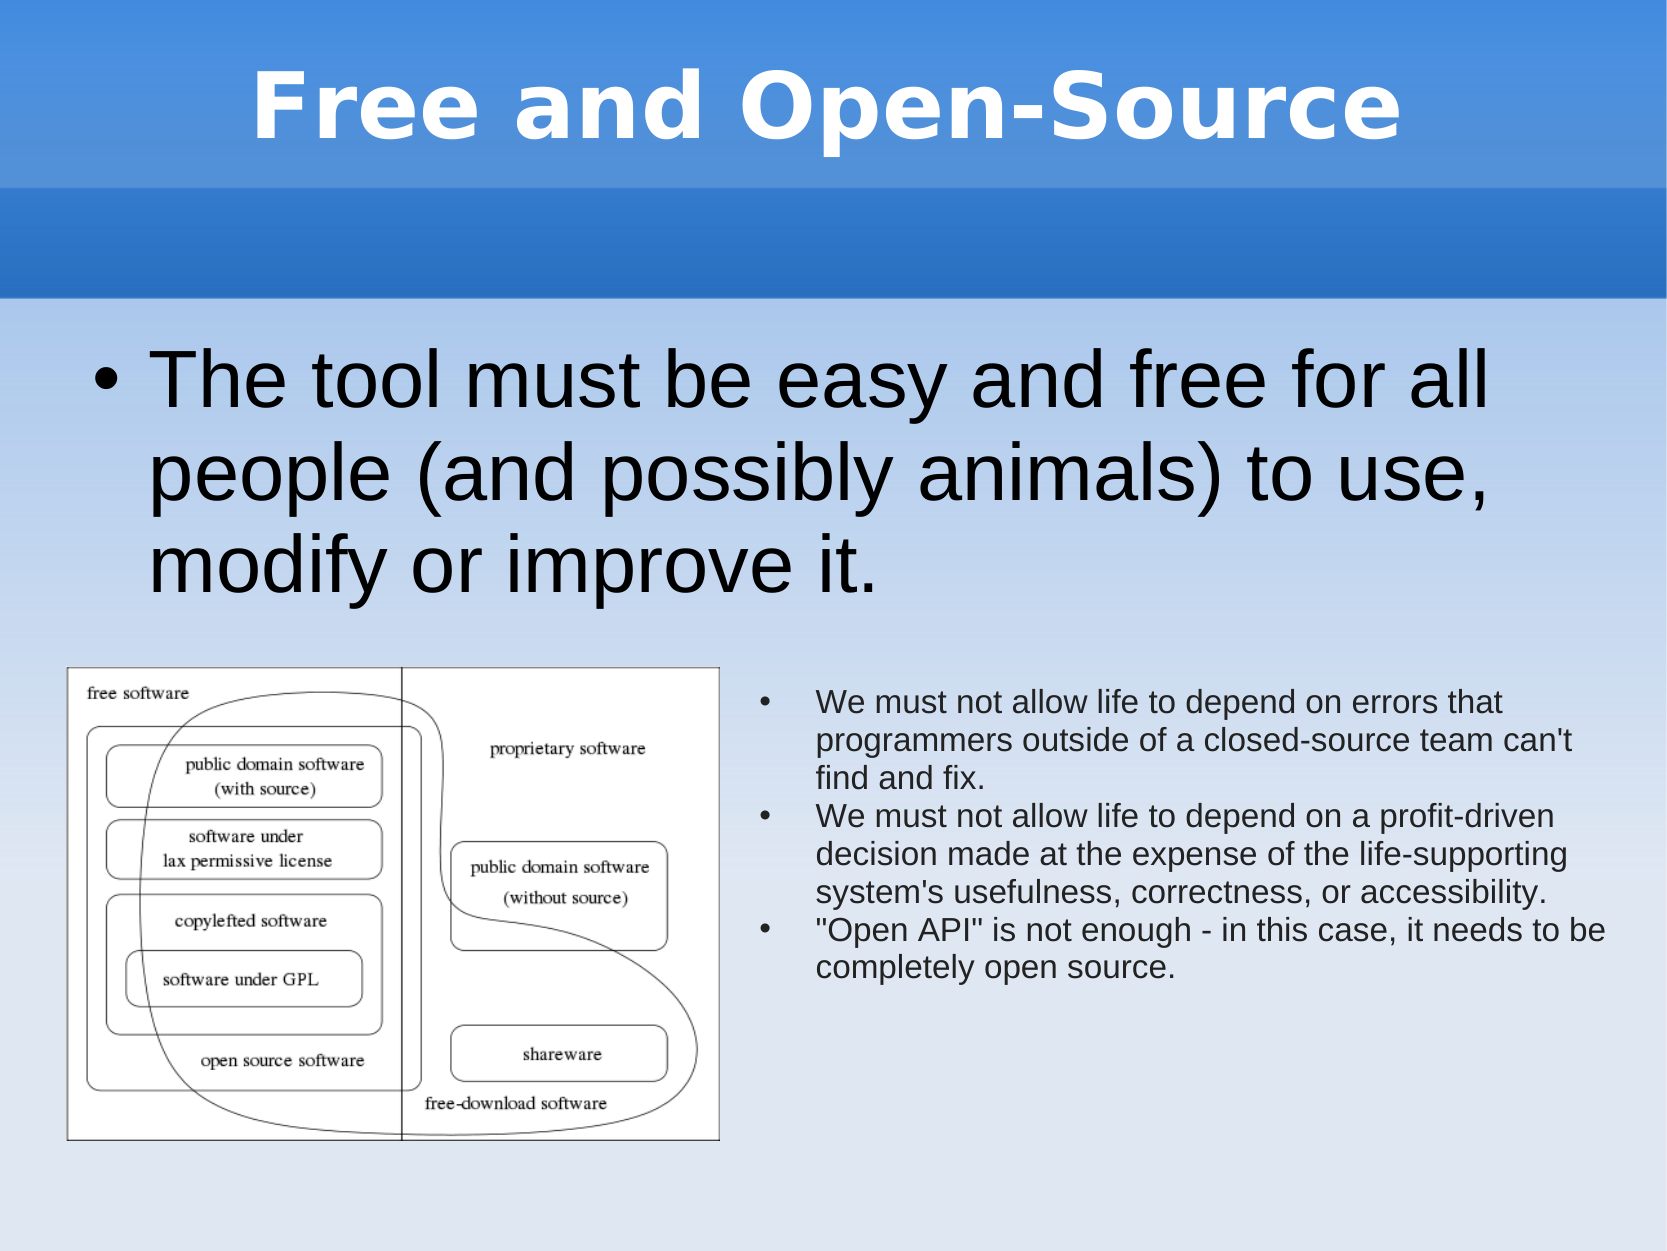

# Free and Open-Source
The tool must be easy and free for all people (and possibly animals) to use, modify or improve it.
We must not allow life to depend on errors that programmers outside of a closed-source team can't find and fix.
We must not allow life to depend on a profit-driven decision made at the expense of the life-supporting system's usefulness, correctness, or accessibility.
"Open API" is not enough - in this case, it needs to be completely open source.